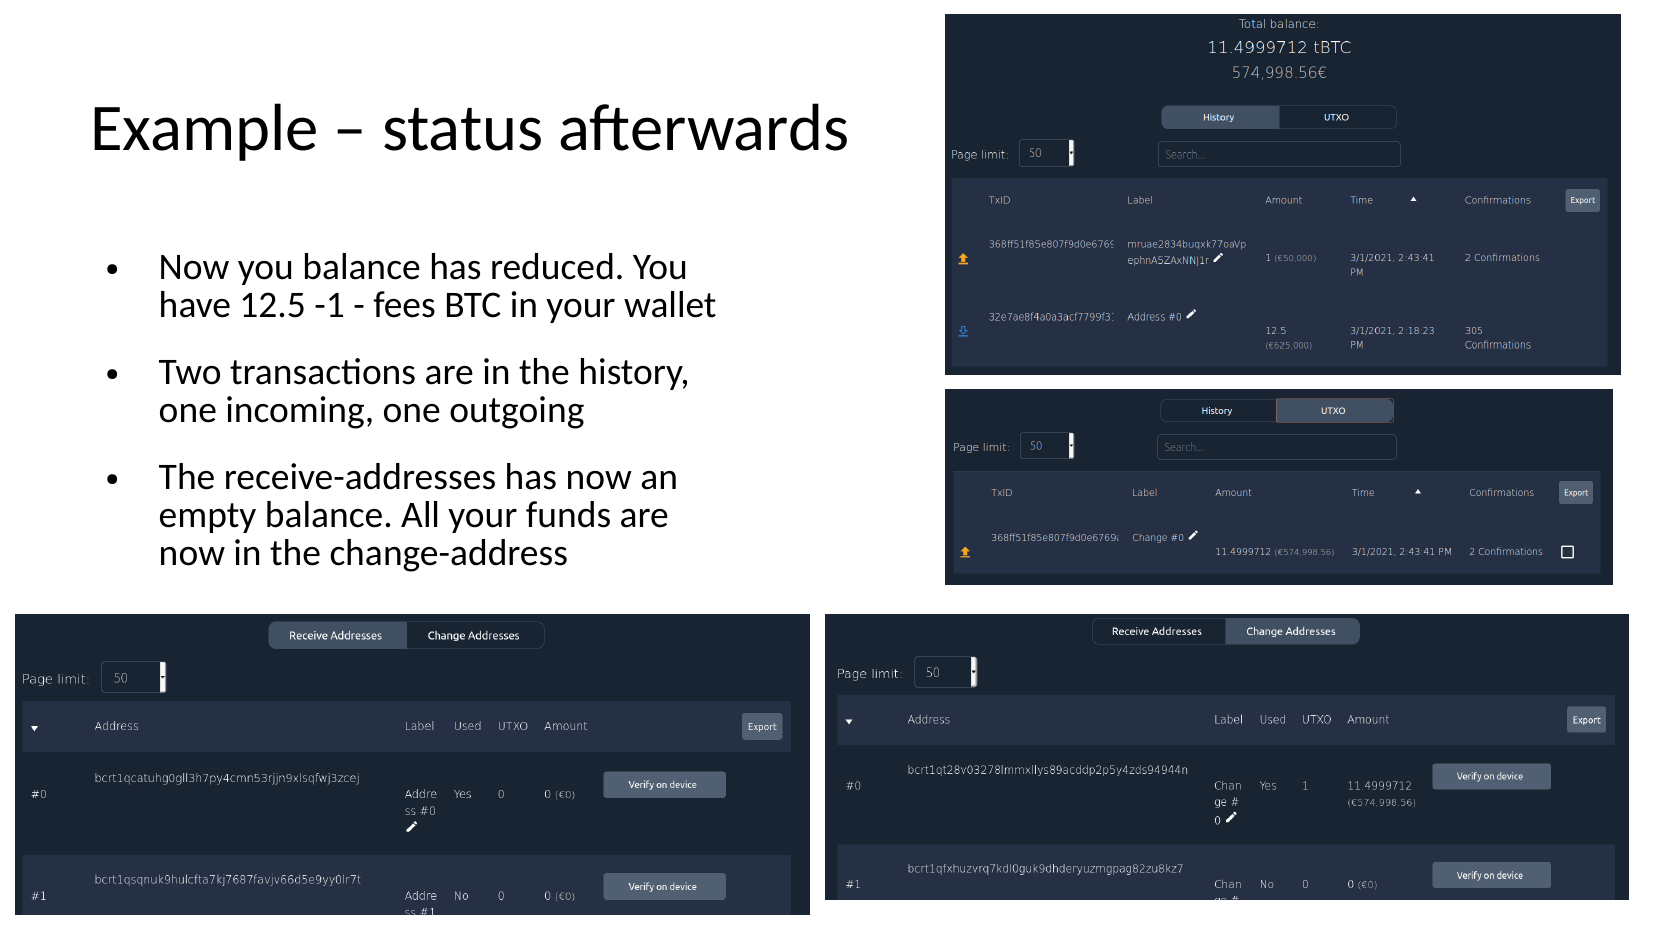

# Example – status afterwards
Now you balance has reduced. You have 12.5 -1 - fees BTC in your wallet
Two transactions are in the history, one incoming, one outgoing
The receive-addresses has now an empty balance. All your funds are now in the change-address